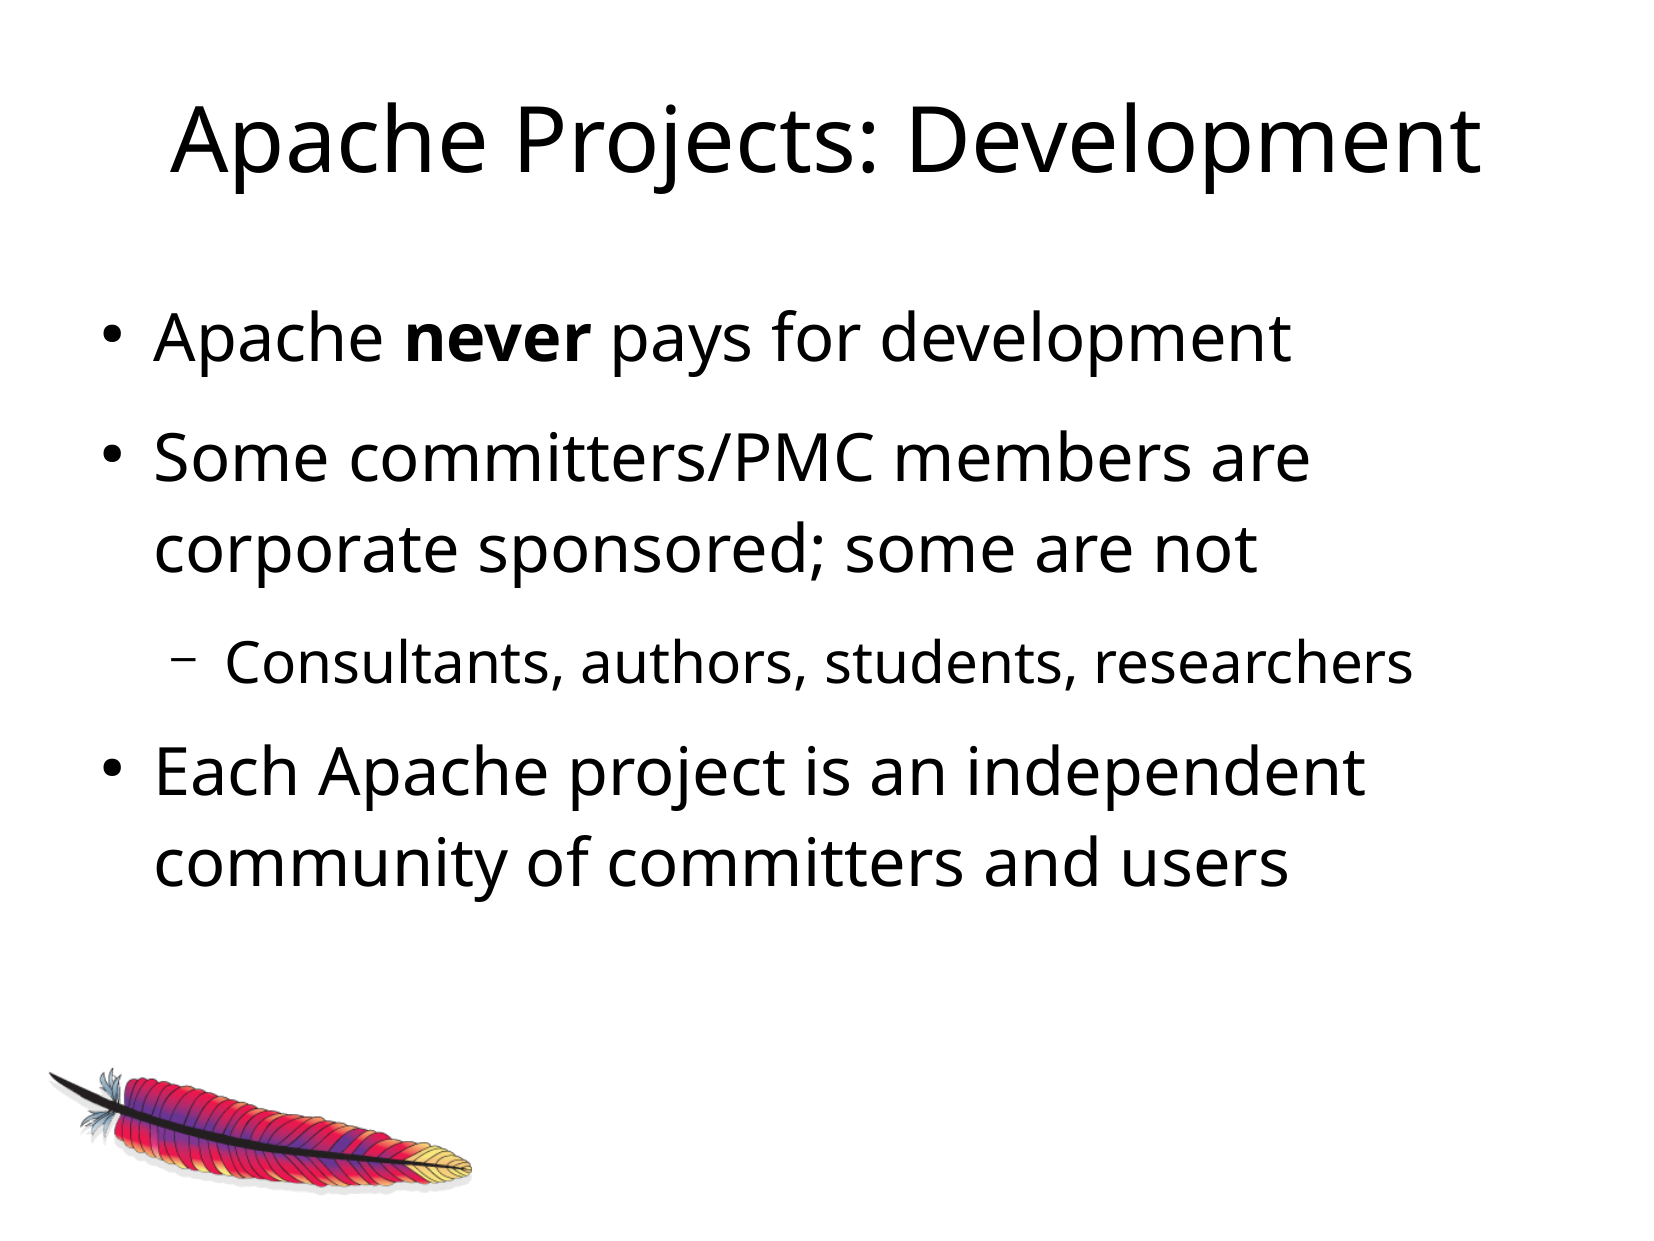

# Apache Projects: Development
Apache never pays for development
Some committers/PMC members are corporate sponsored; some are not
Consultants, authors, students, researchers
Each Apache project is an independent community of committers and users